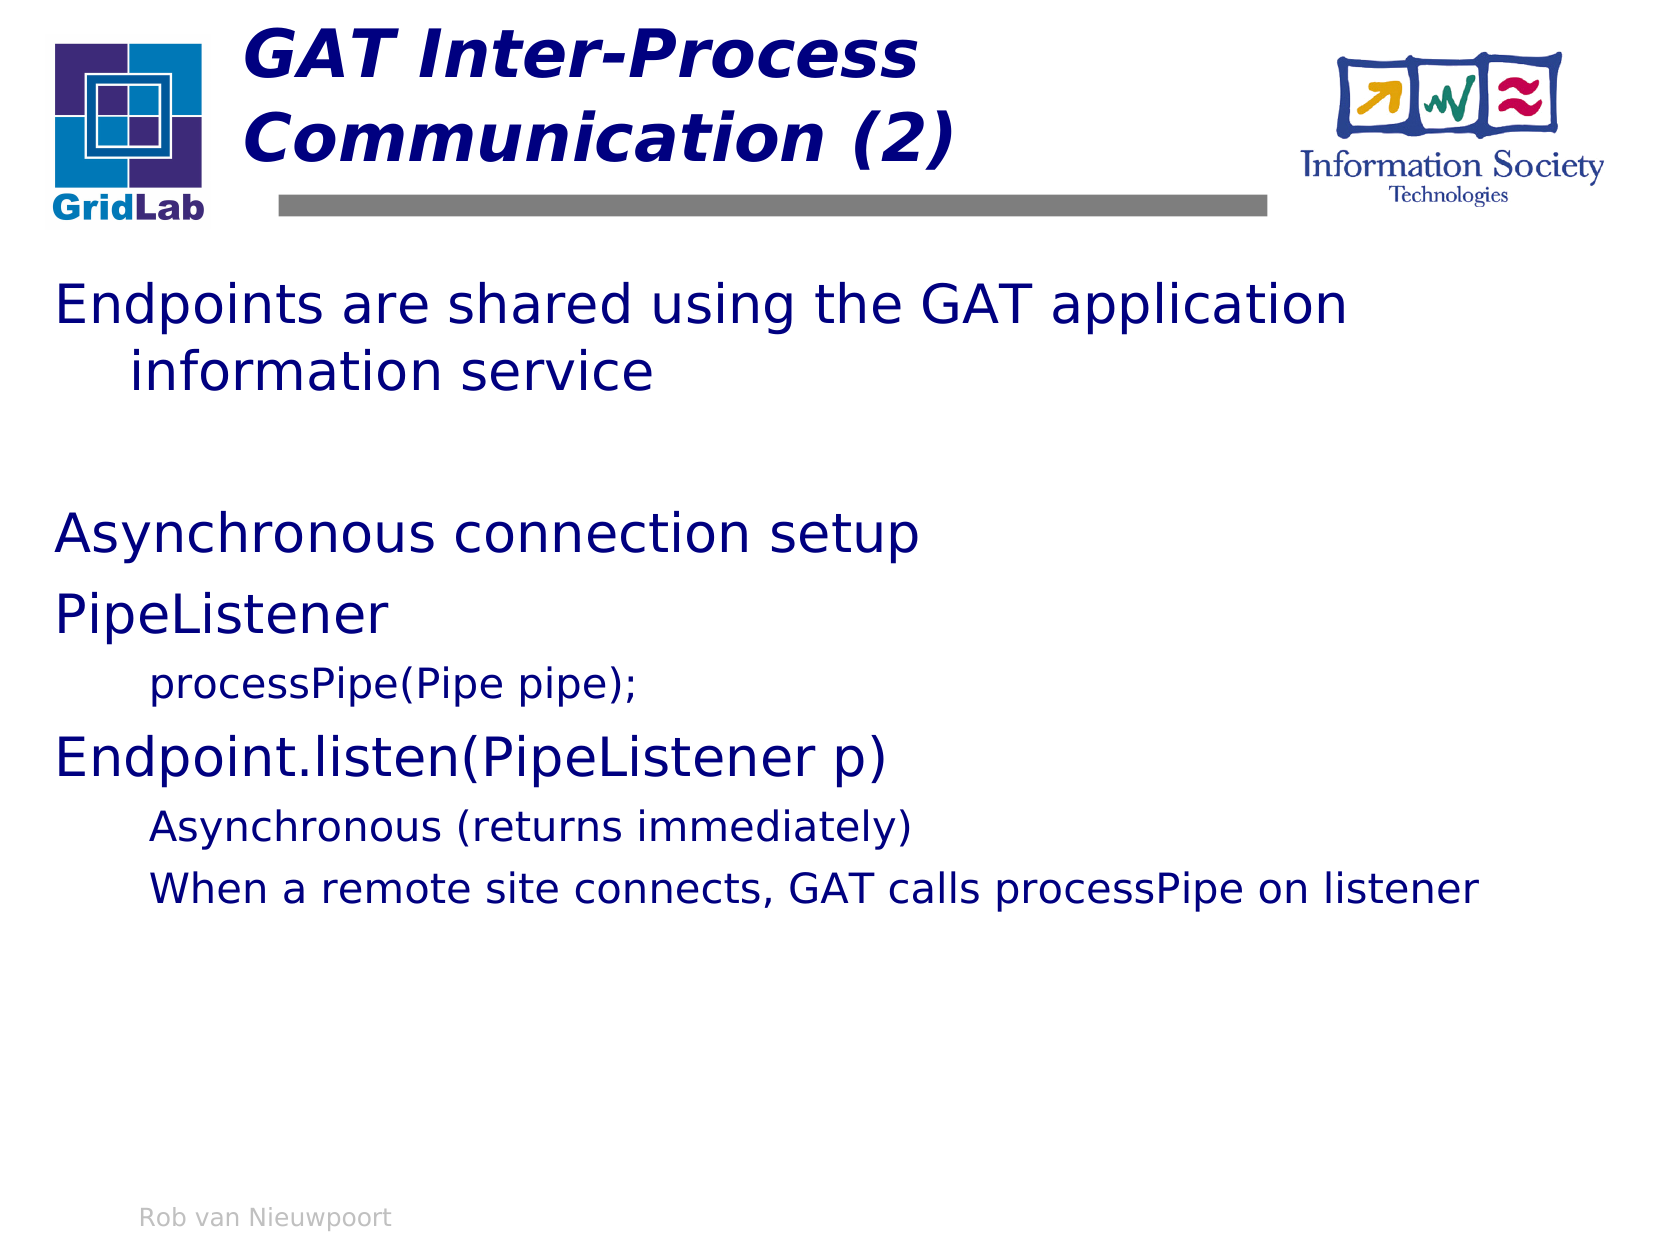

# GAT Inter-Process Communication (2)
Endpoints are shared using the GAT application information service
Asynchronous connection setup
PipeListener
processPipe(Pipe pipe);
Endpoint.listen(PipeListener p)
Asynchronous (returns immediately)
When a remote site connects, GAT calls processPipe on listener